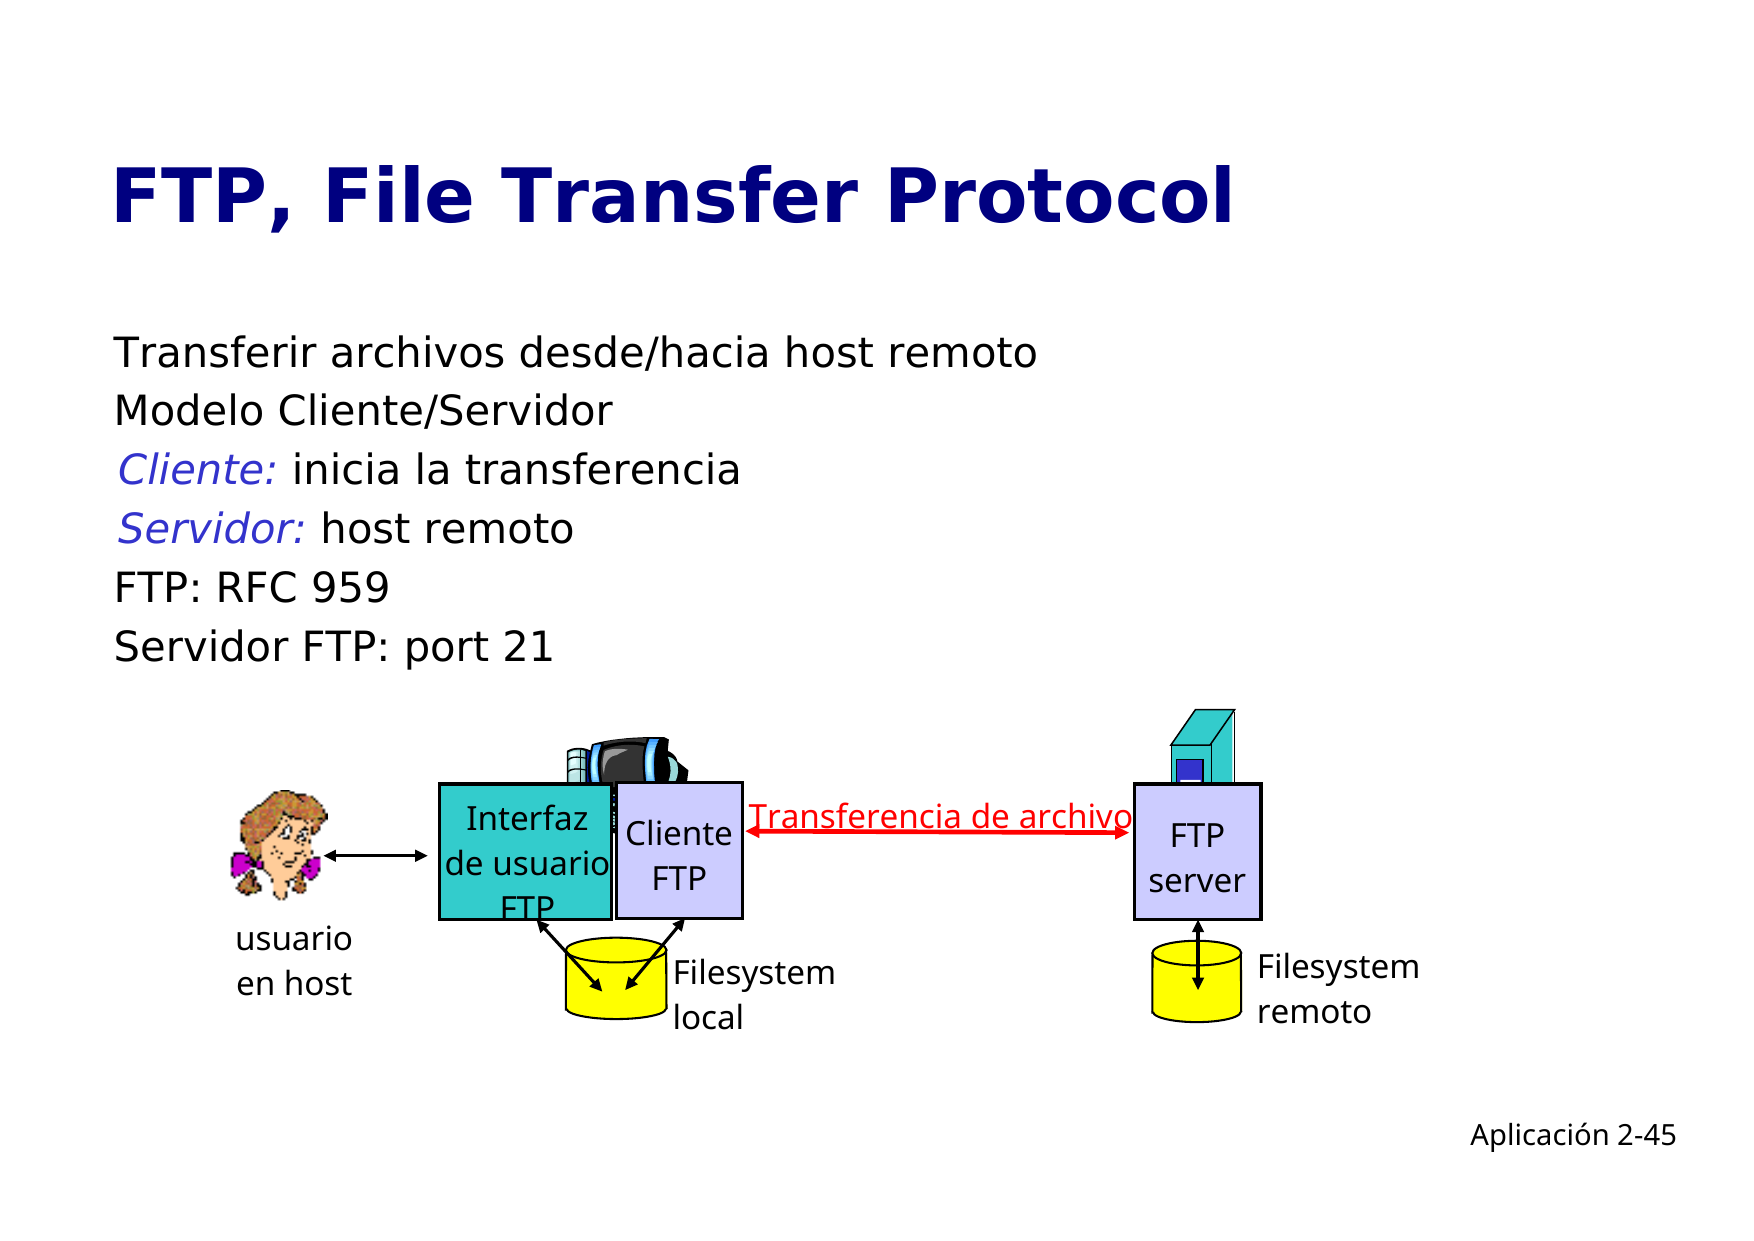

# FTP, File Transfer Protocol
Transferir archivos desde/hacia host remoto
Modelo Cliente/Servidor
Cliente: inicia la transferencia
Servidor: host remoto
FTP: RFC 959
Servidor FTP: port 21
Interfaz
de usuario
FTP
Cliente
FTP
FTP
server
Transferencia de archivo
usuario
en host
Filesystem local
Filesystem
remoto